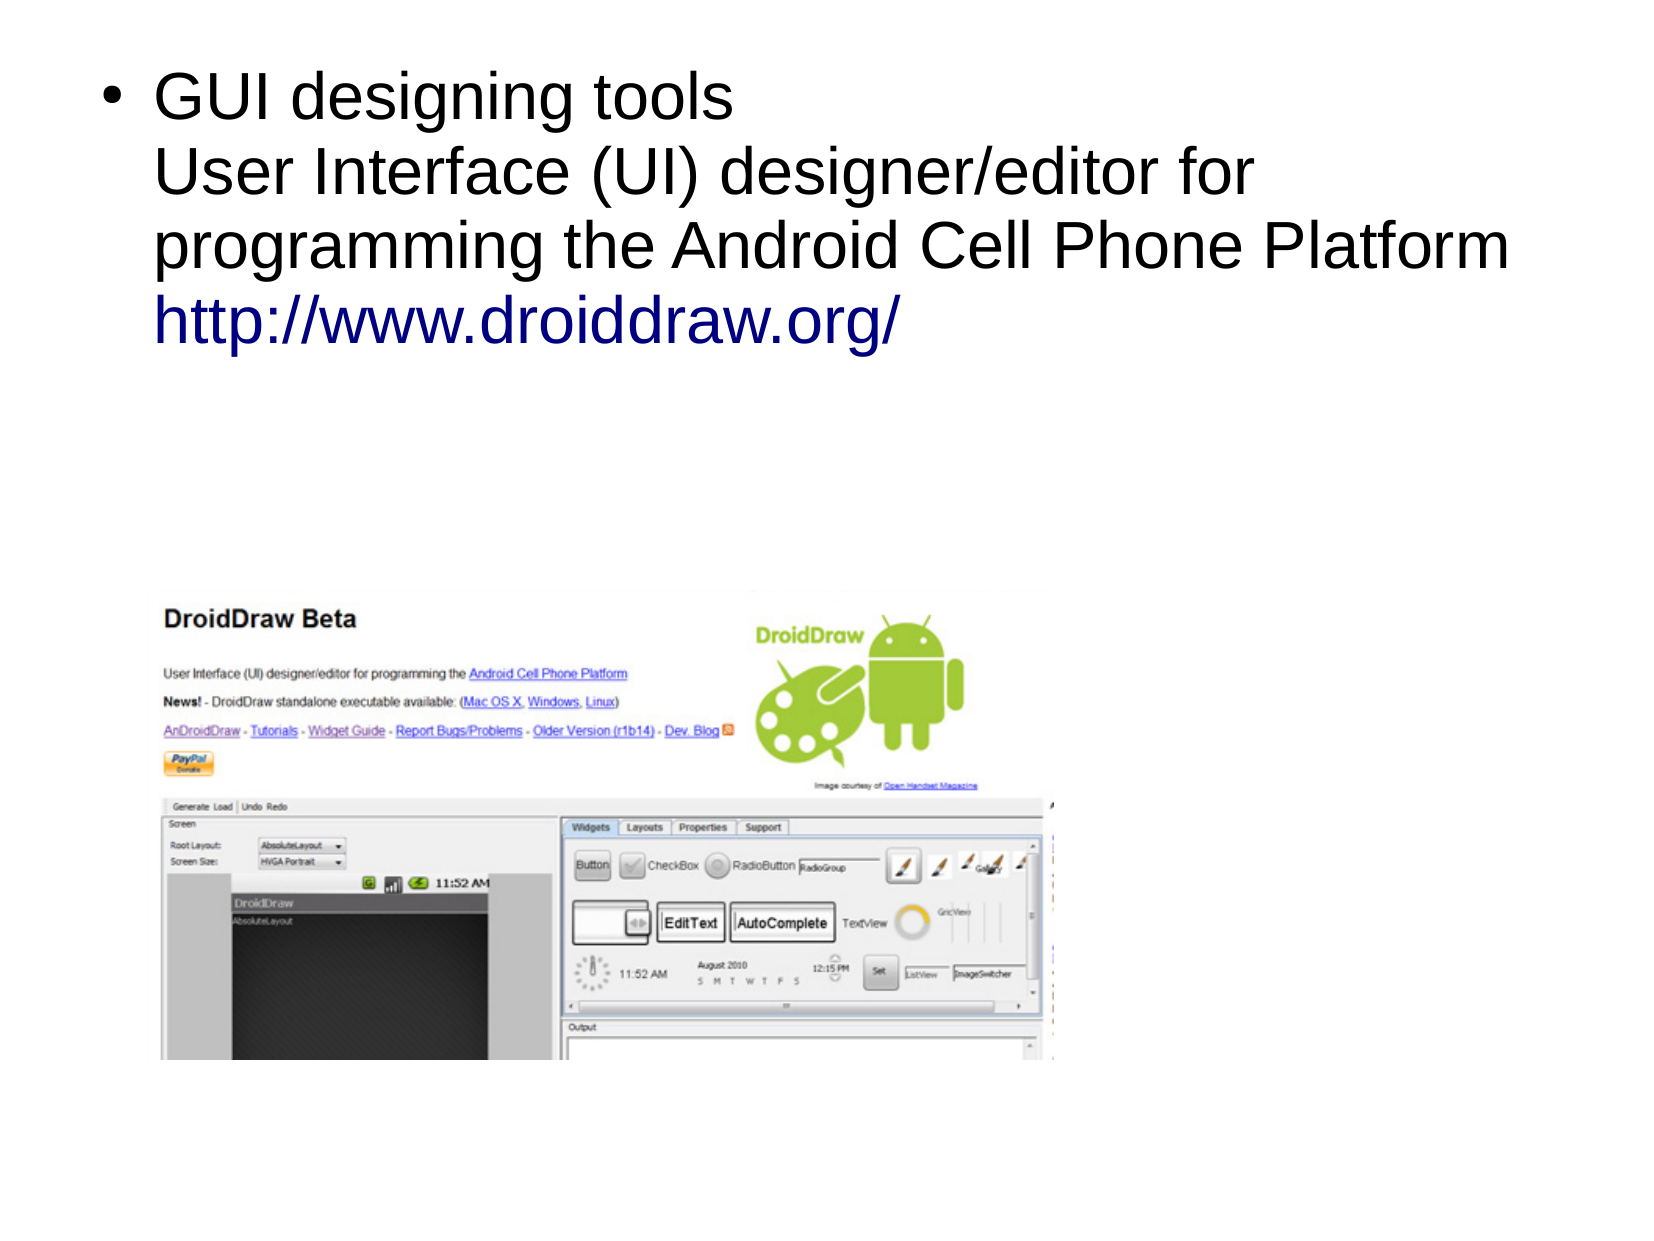

# GUI designing tools User Interface (UI) designer/editor for programming the Android Cell Phone Platform http://www.droiddraw.org/